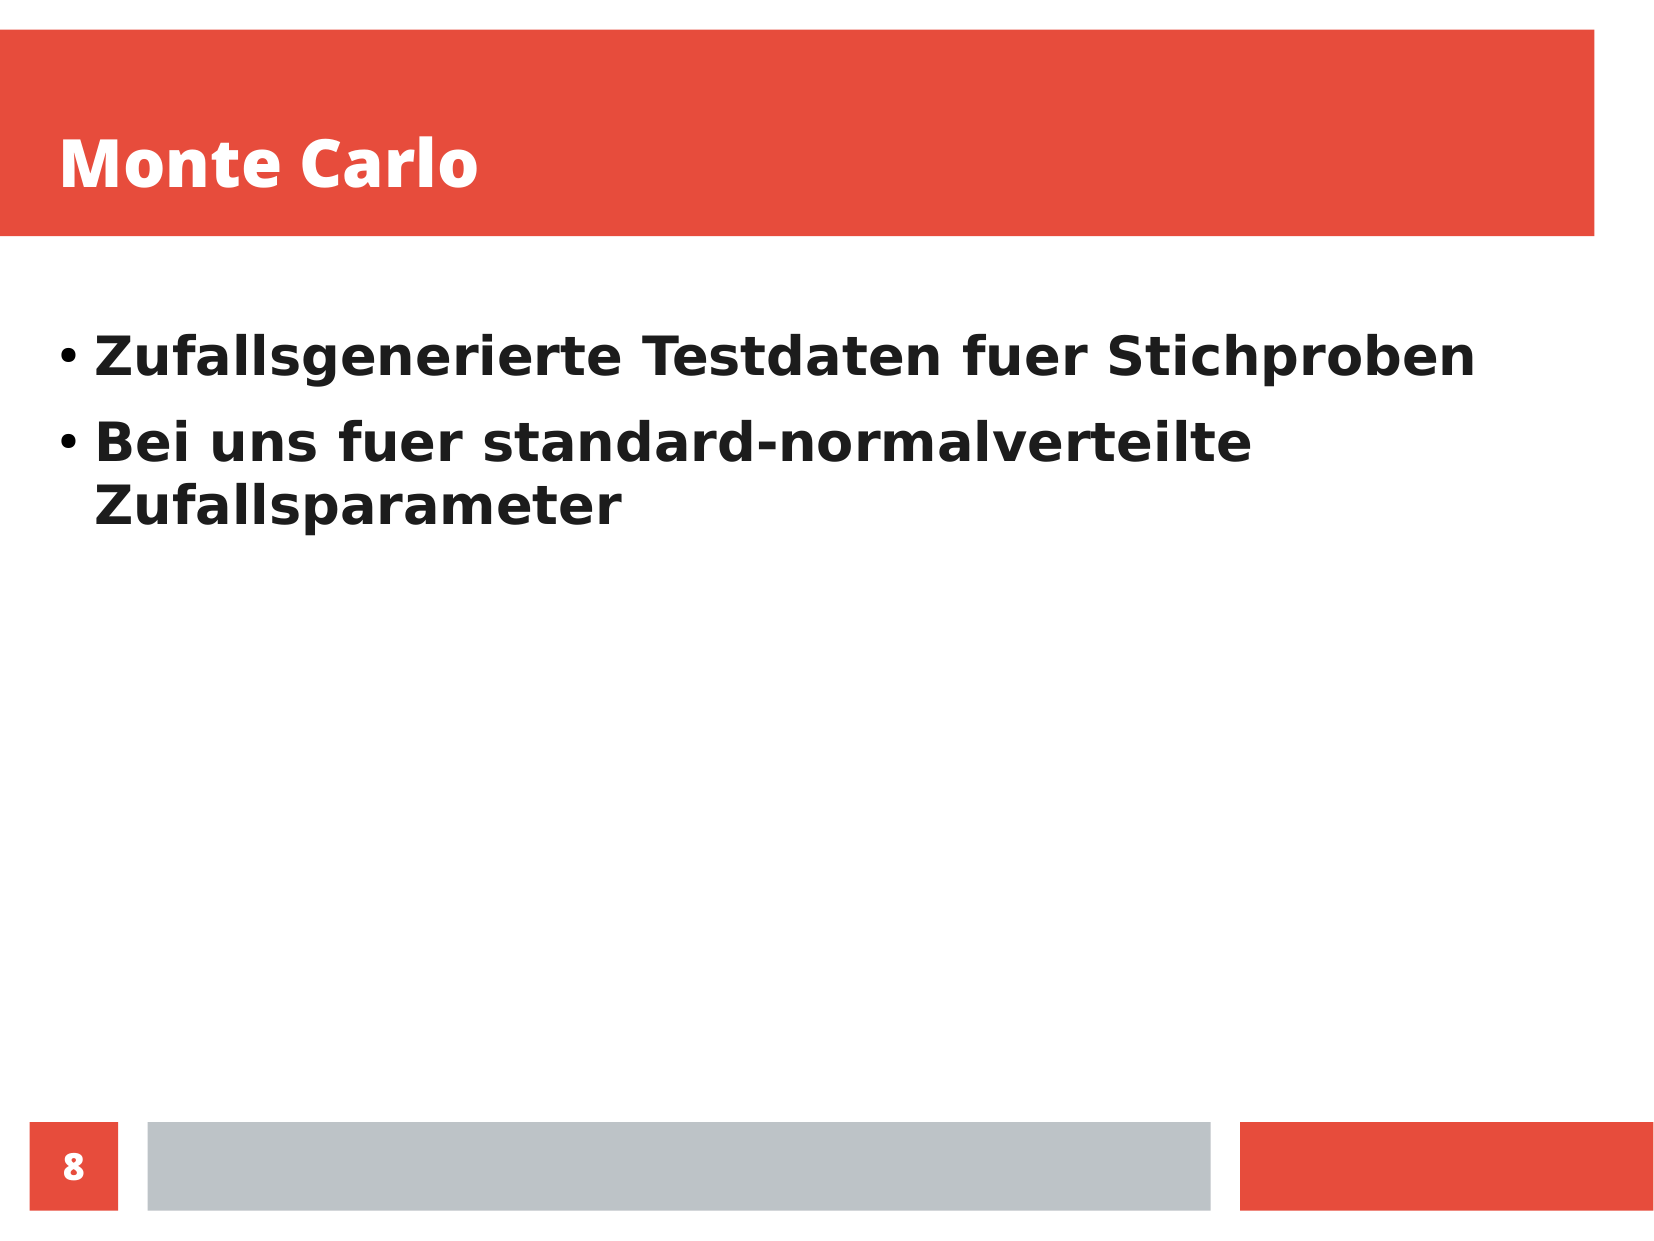

# Monte Carlo
Zufallsgenerierte Testdaten fuer Stichproben
Bei uns fuer standard-normalverteilte Zufallsparameter
8